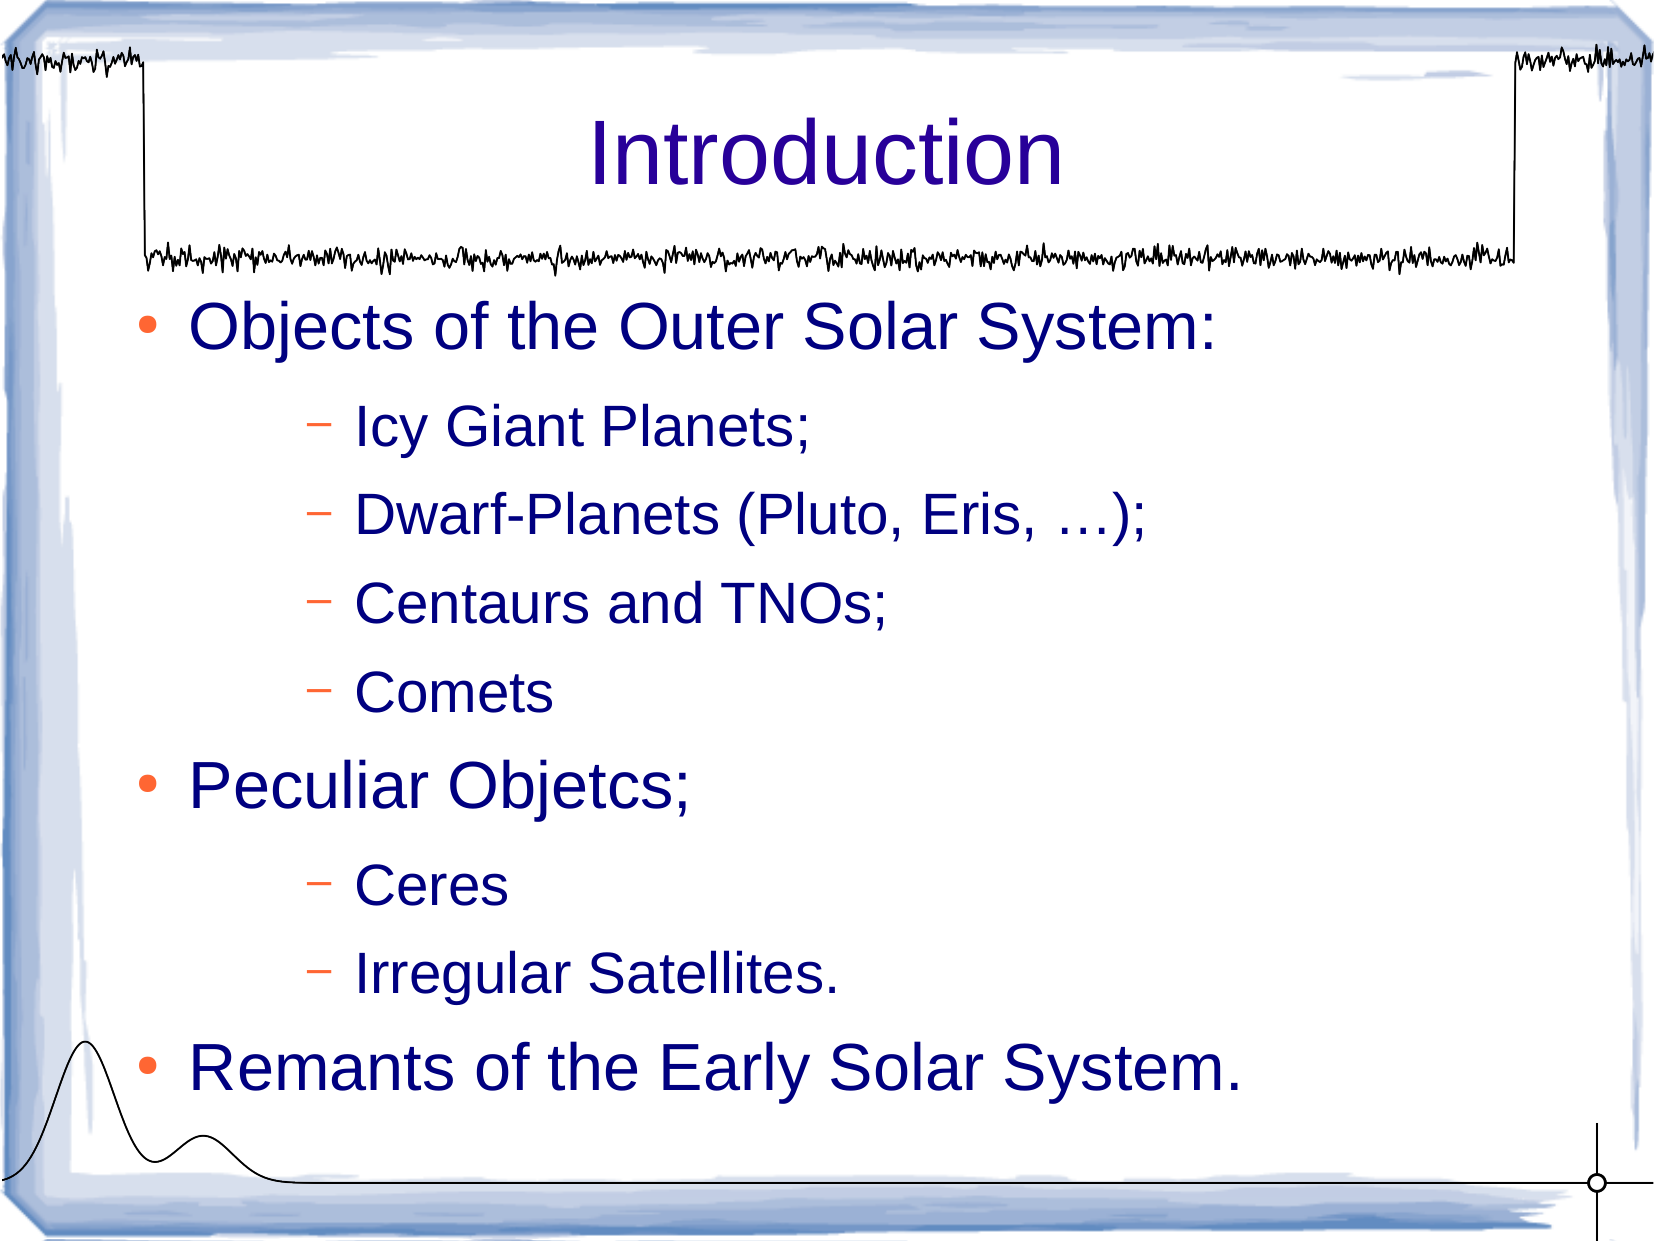

# Introduction
Objects of the Outer Solar System:
Icy Giant Planets;
Dwarf-Planets (Pluto, Eris, …);
Centaurs and TNOs;
Comets
Peculiar Objetcs;
Ceres
Irregular Satellites.
Remants of the Early Solar System.